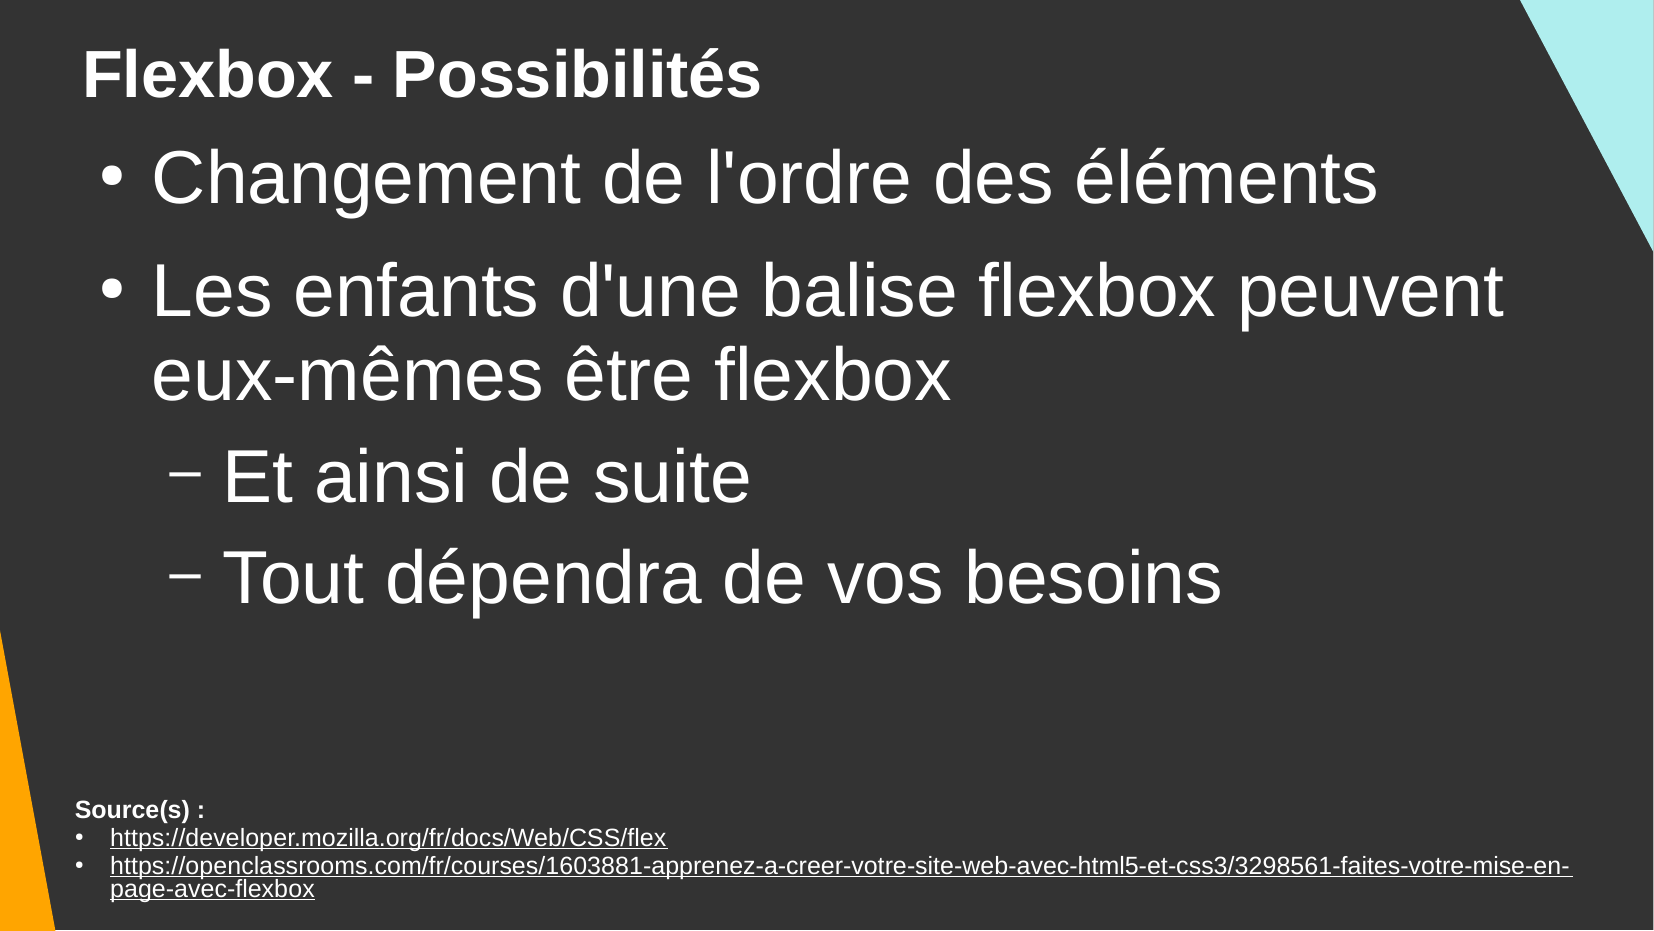

# Flexbox - Possibilités
Changement de l'ordre des éléments
Les enfants d'une balise flexbox peuvent eux-mêmes être flexbox
Et ainsi de suite
Tout dépendra de vos besoins
Source(s) :
https://developer.mozilla.org/fr/docs/Web/CSS/flex
https://openclassrooms.com/fr/courses/1603881-apprenez-a-creer-votre-site-web-avec-html5-et-css3/3298561-faites-votre-mise-en-page-avec-flexbox